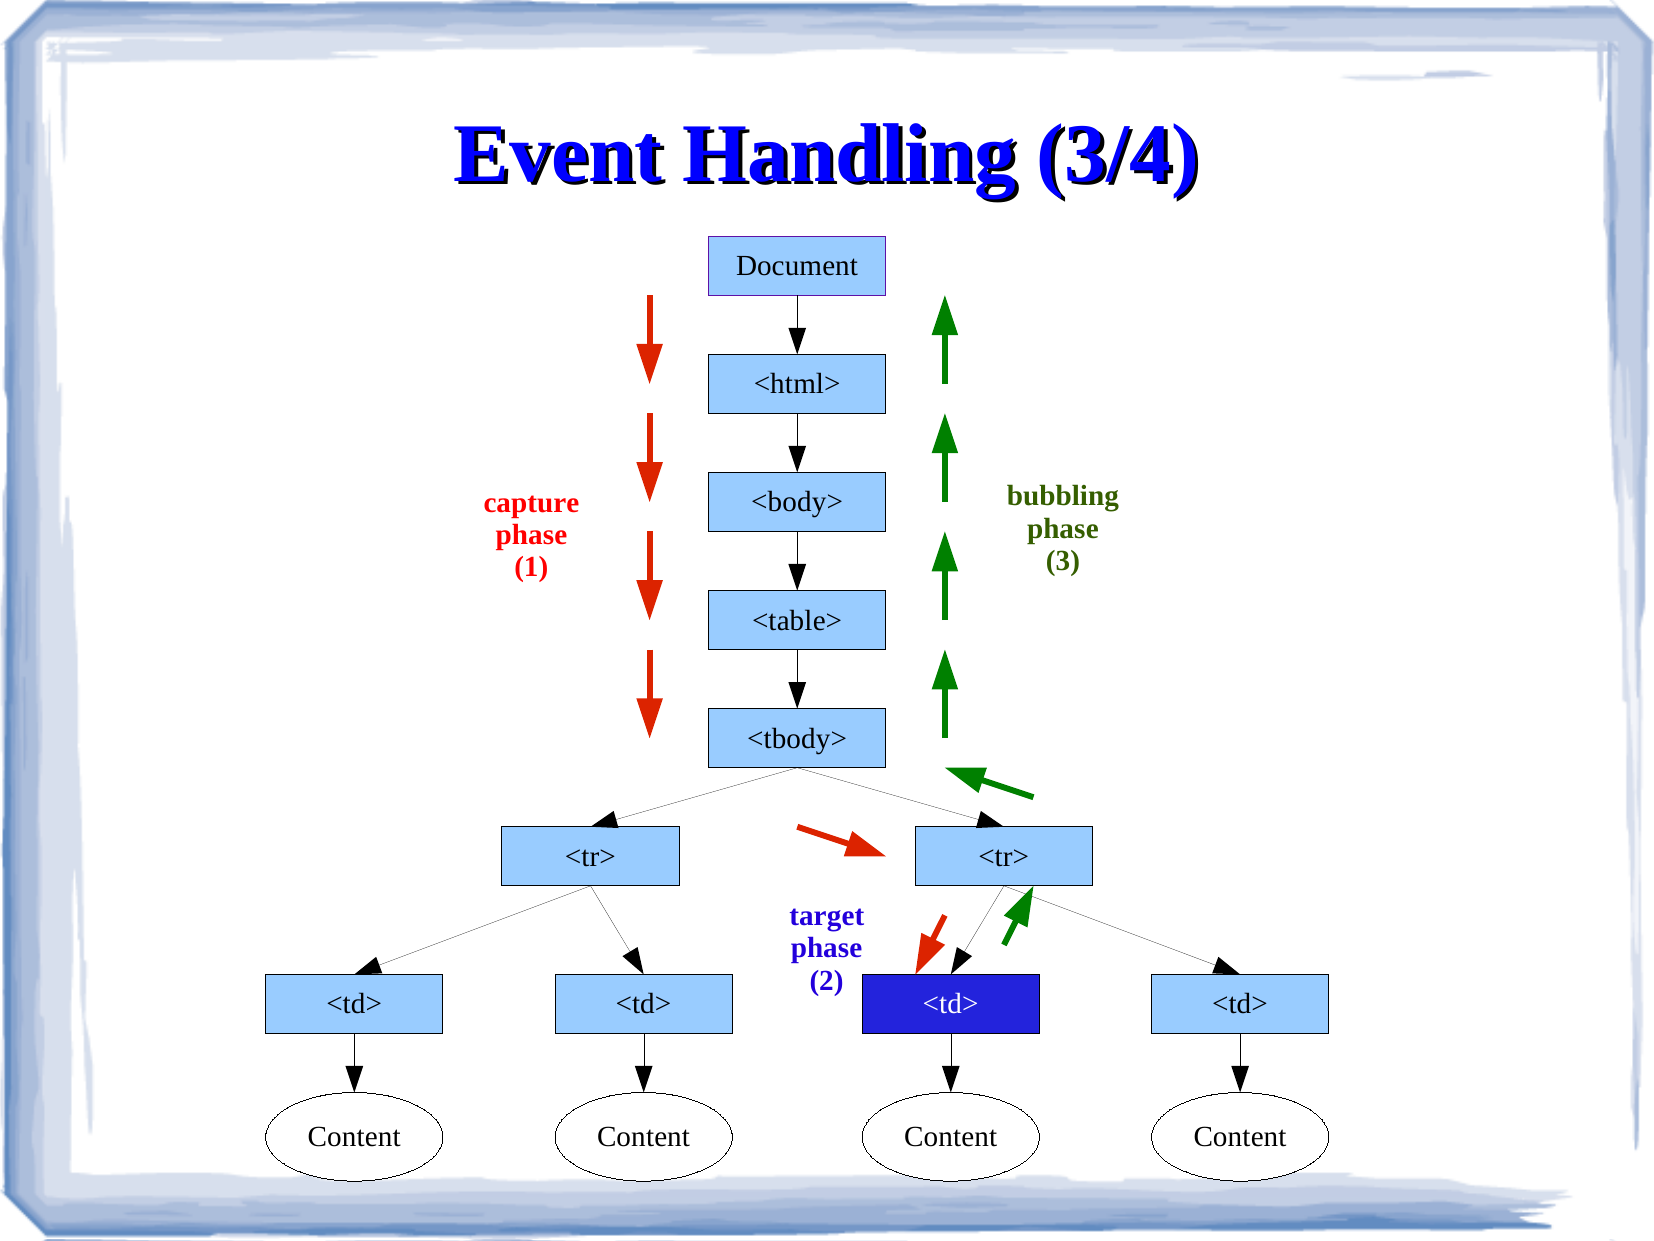

# Event Handling (3/4)
Document
<html>
<body>
bubbling
phase
(3)
capture
phase
(1)
<table>
<tbody>
<tr>
<tr>
target
phase
(2)
<td>
<td>
<td>
<td>
Content
Content
Content
Content